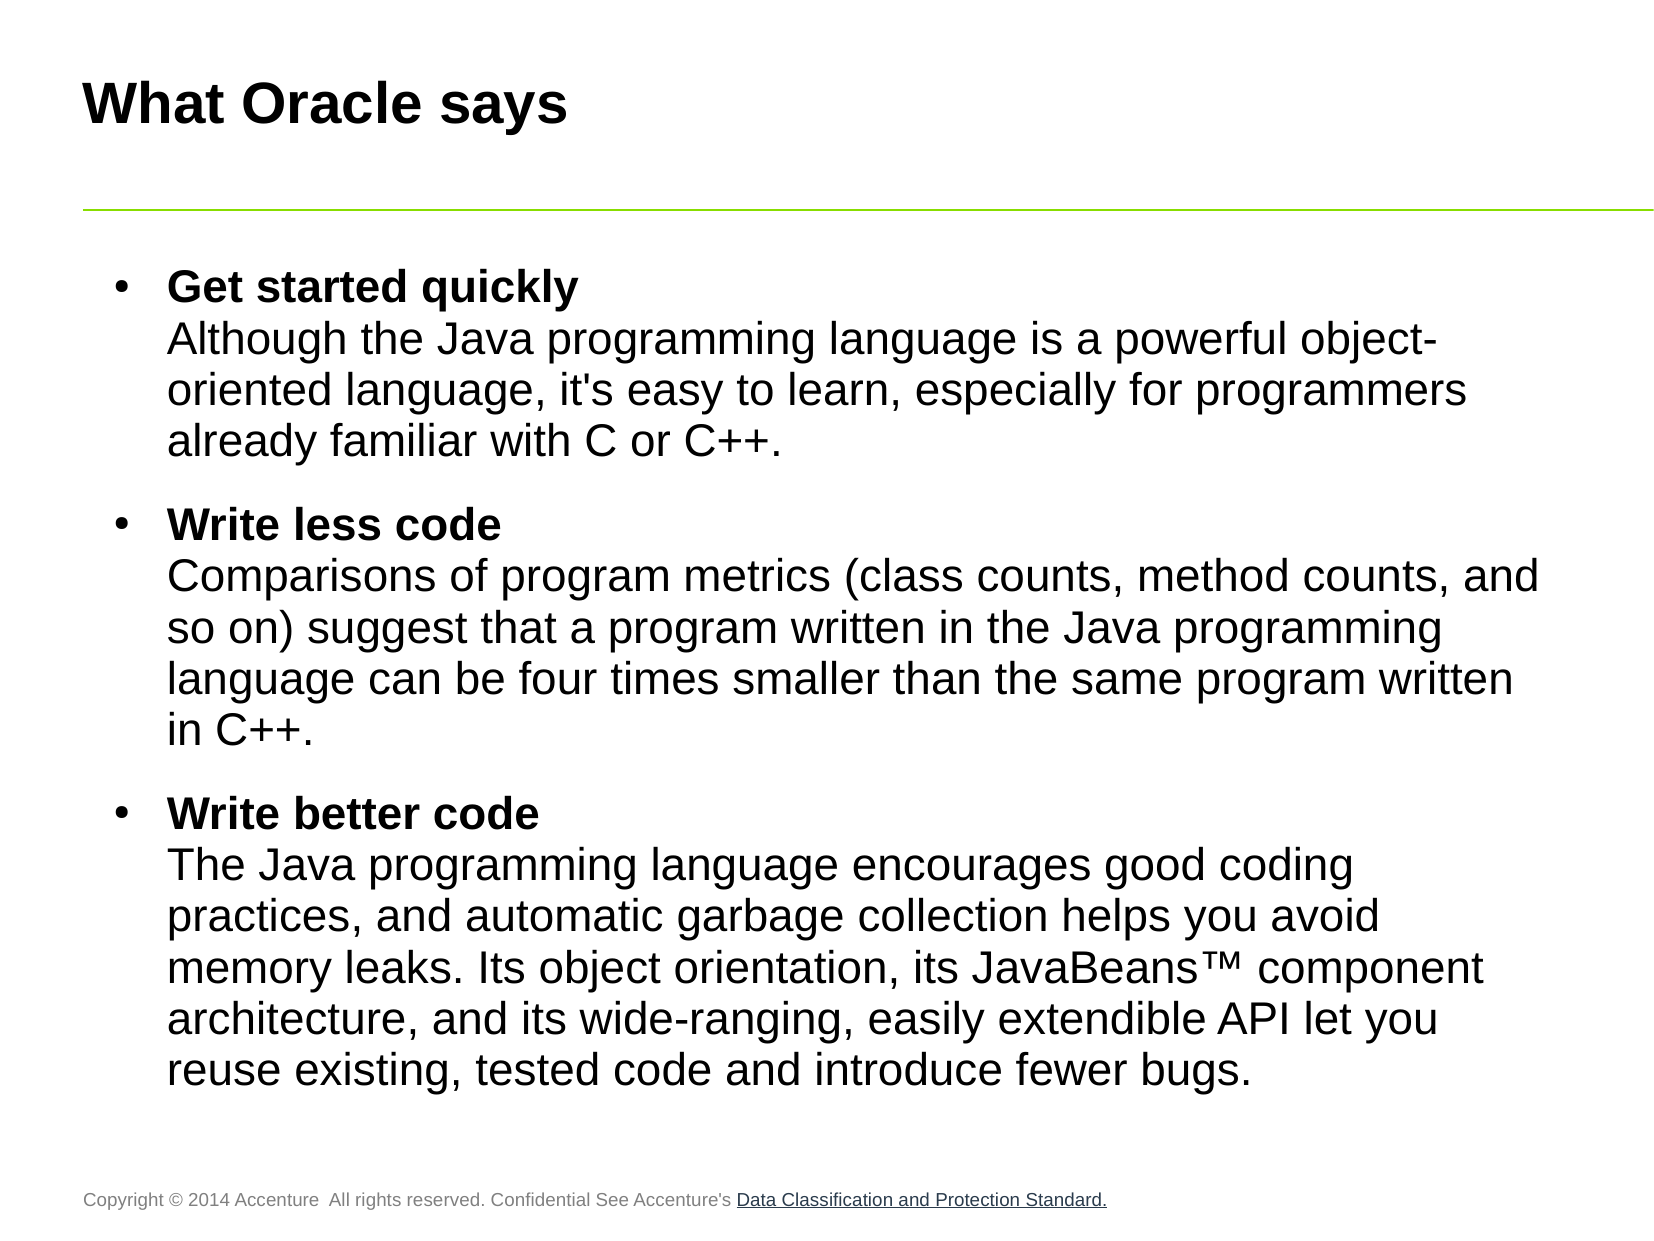

# What Oracle says
Get started quickly
Although the Java programming language is a powerful object-oriented language, it's easy to learn, especially for programmers already familiar with C or C++.
Write less code
Comparisons of program metrics (class counts, method counts, and so on) suggest that a program written in the Java programming language can be four times smaller than the same program written in C++.
Write better code
The Java programming language encourages good coding practices, and automatic garbage collection helps you avoid memory leaks. Its object orientation, its JavaBeans™ component architecture, and its wide-ranging, easily extendible API let you reuse existing, tested code and introduce fewer bugs.